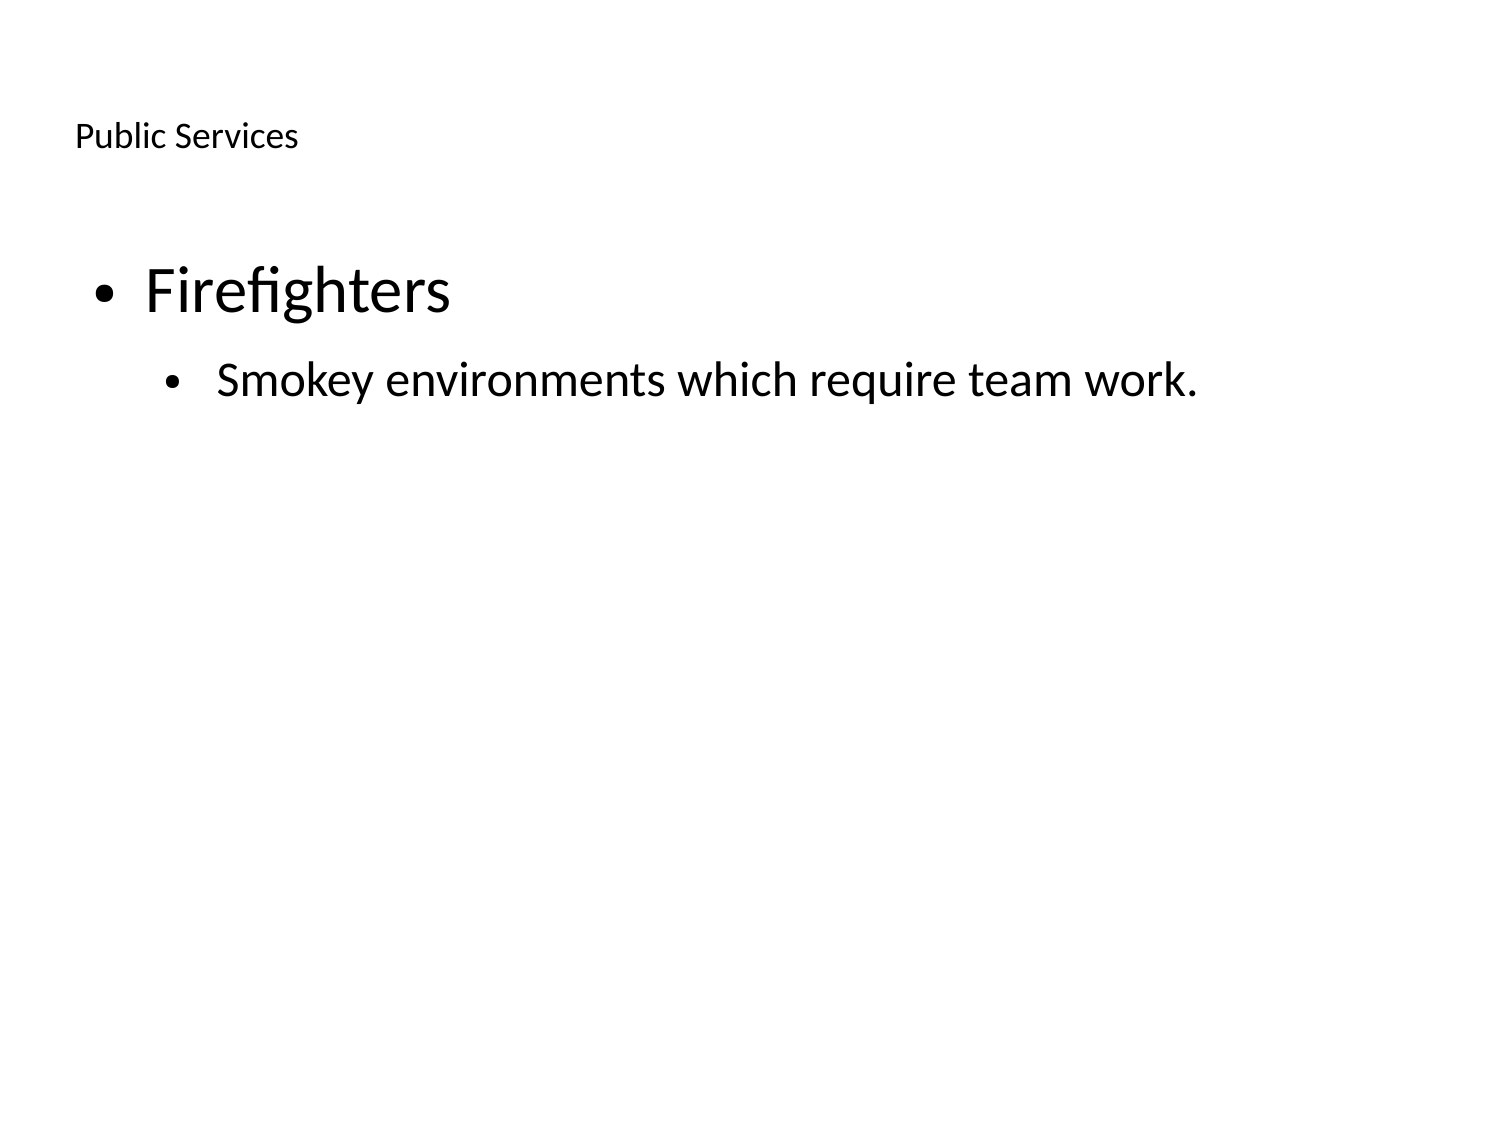

# Public Services
Firefighters
Smokey environments which require team work.